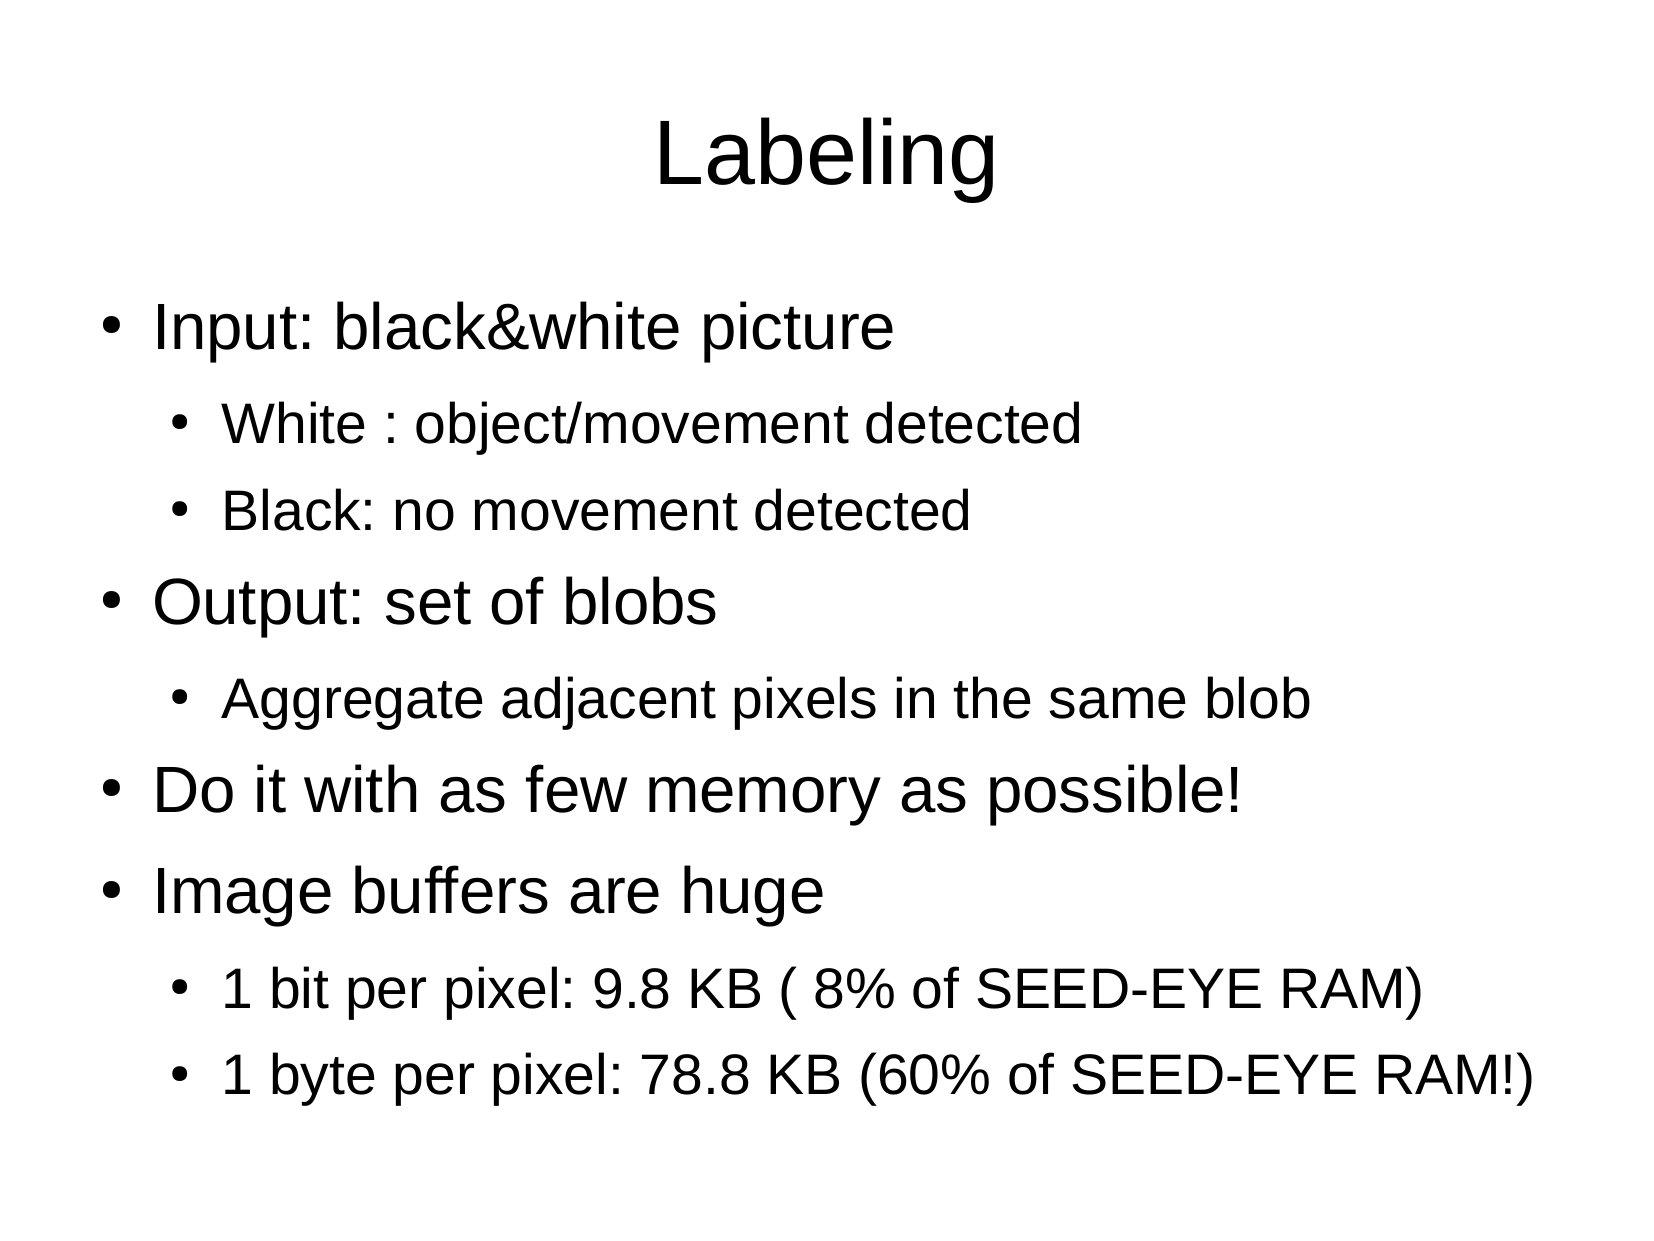

# Labeling
Input: black&white picture
White : object/movement detected
Black: no movement detected
Output: set of blobs
Aggregate adjacent pixels in the same blob
Do it with as few memory as possible!
Image buffers are huge
1 bit per pixel: 9.8 KB ( 8% of SEED-EYE RAM)
1 byte per pixel: 78.8 KB (60% of SEED-EYE RAM!)